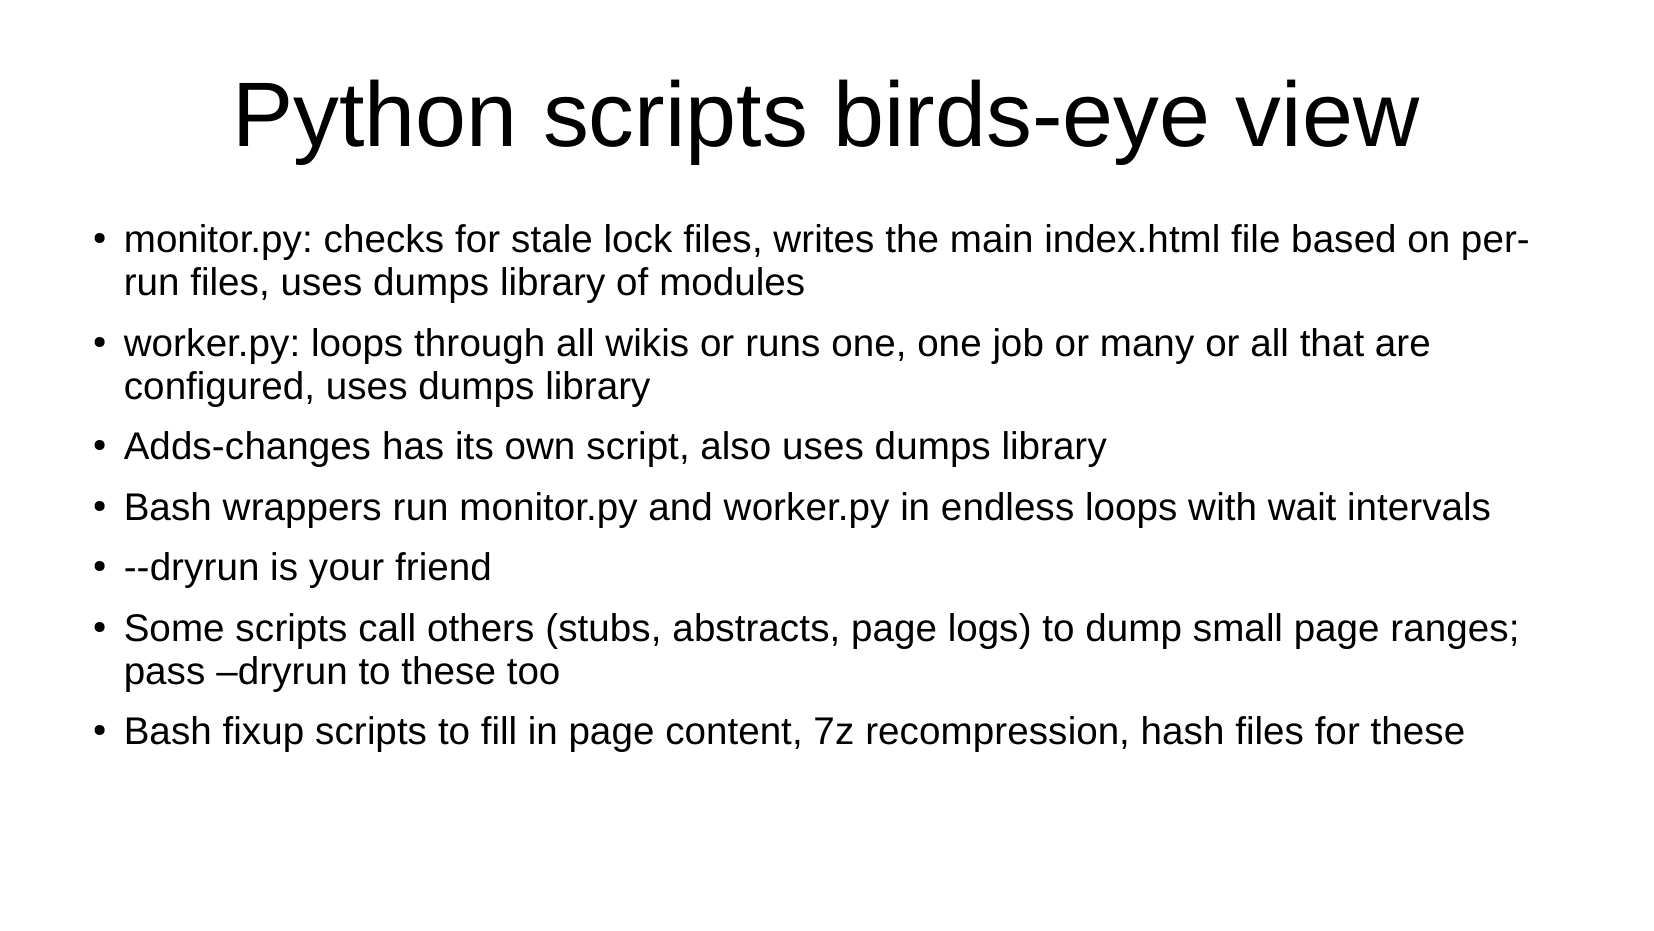

# Python scripts birds-eye view
monitor.py: checks for stale lock files, writes the main index.html file based on per-run files, uses dumps library of modules
worker.py: loops through all wikis or runs one, one job or many or all that are configured, uses dumps library
Adds-changes has its own script, also uses dumps library
Bash wrappers run monitor.py and worker.py in endless loops with wait intervals
--dryrun is your friend
Some scripts call others (stubs, abstracts, page logs) to dump small page ranges; pass –dryrun to these too
Bash fixup scripts to fill in page content, 7z recompression, hash files for these